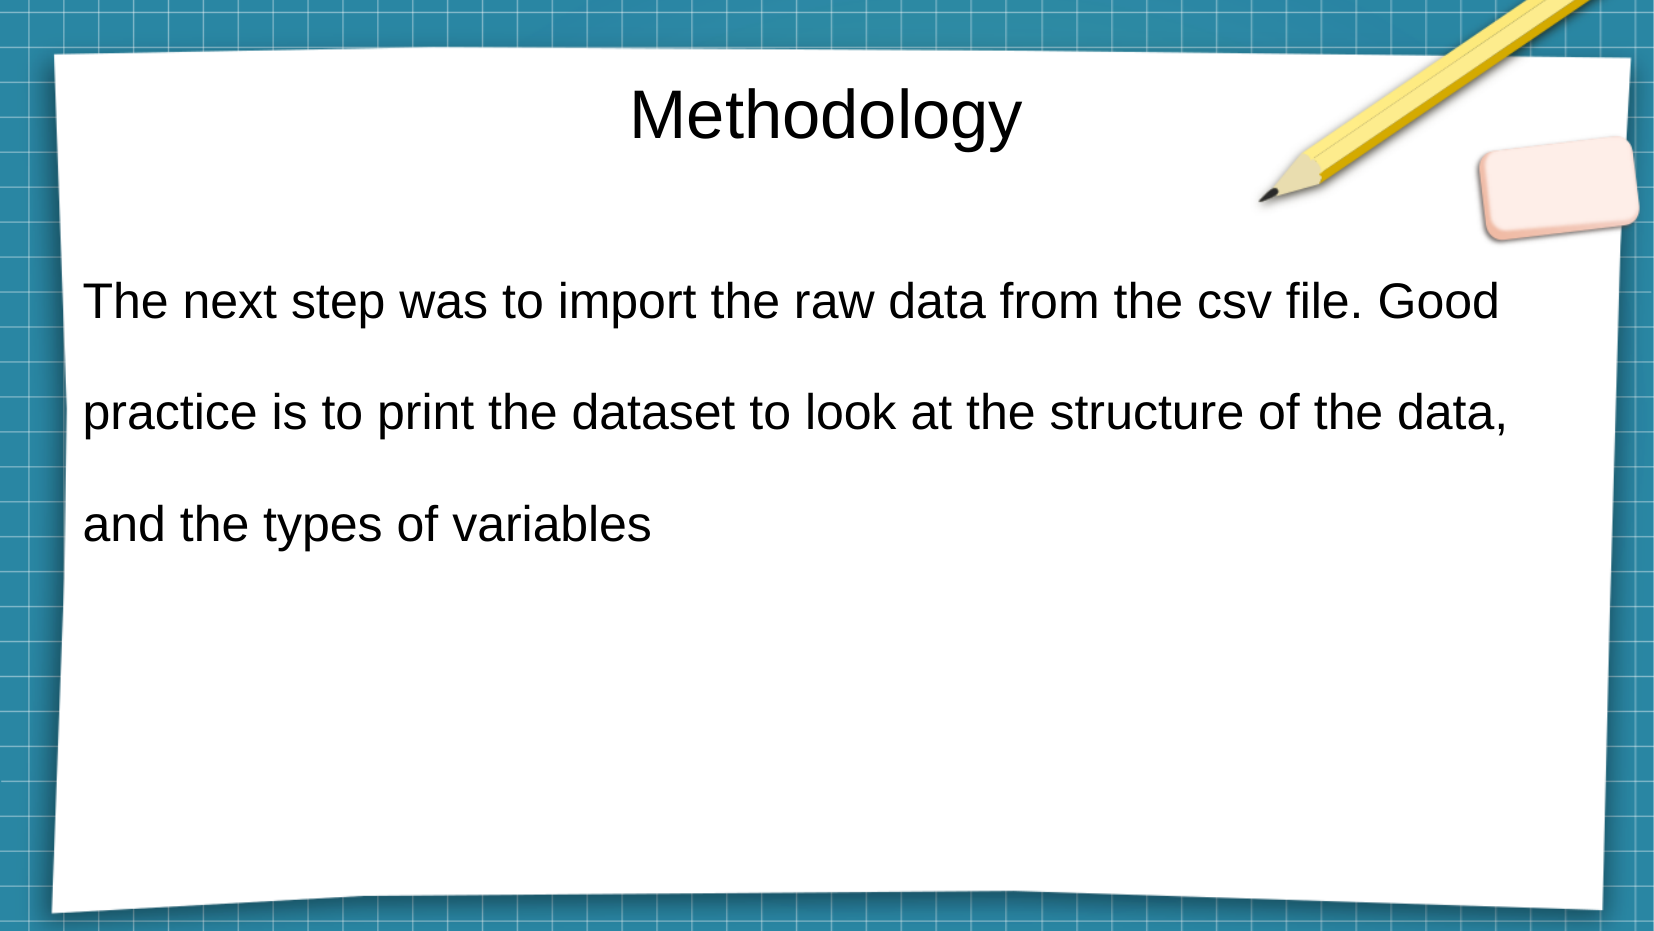

# Methodology
The next step was to import the raw data from the csv file. Good practice is to print the dataset to look at the structure of the data, and the types of variables